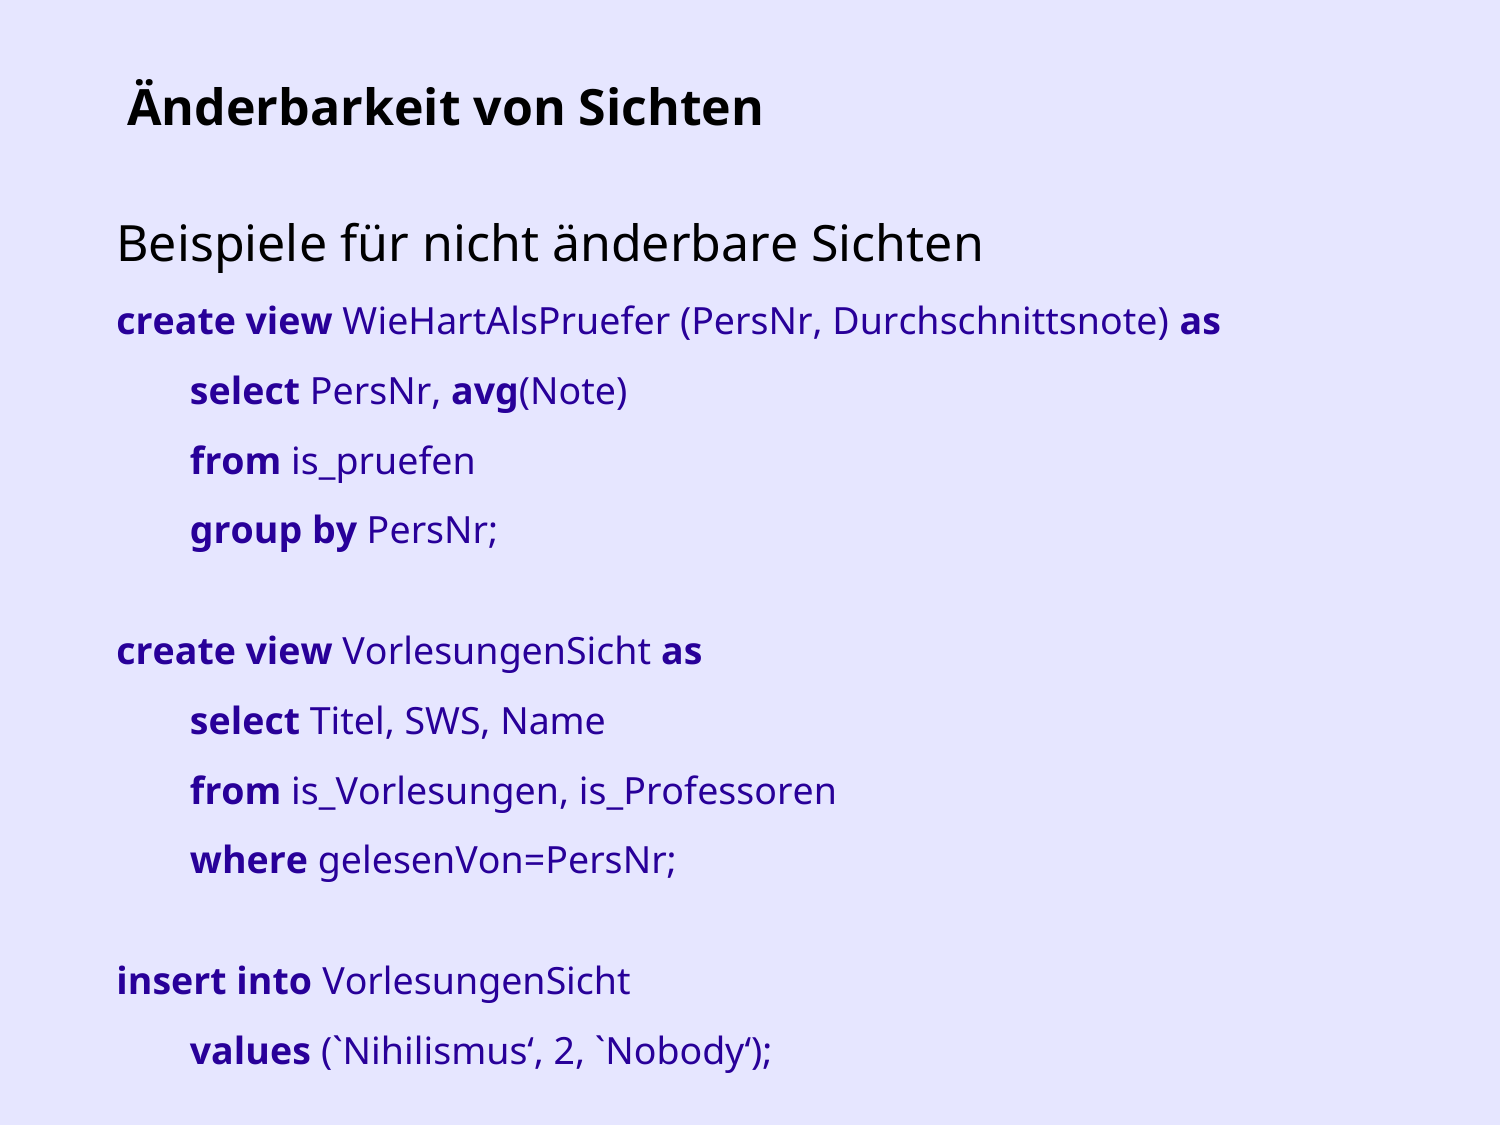

# Änderbarkeit von Sichten
Beispiele für nicht änderbare Sichten
create view WieHartAlsPruefer (PersNr, Durchschnittsnote) as
	select PersNr, avg(Note)‏
	from is_pruefen
	group by PersNr;
create view VorlesungenSicht as
	select Titel, SWS, Name
	from is_Vorlesungen, is_Professoren
	where gelesenVon=PersNr;
insert into VorlesungenSicht
	values (`Nihilismus‘, 2, `Nobody‘);